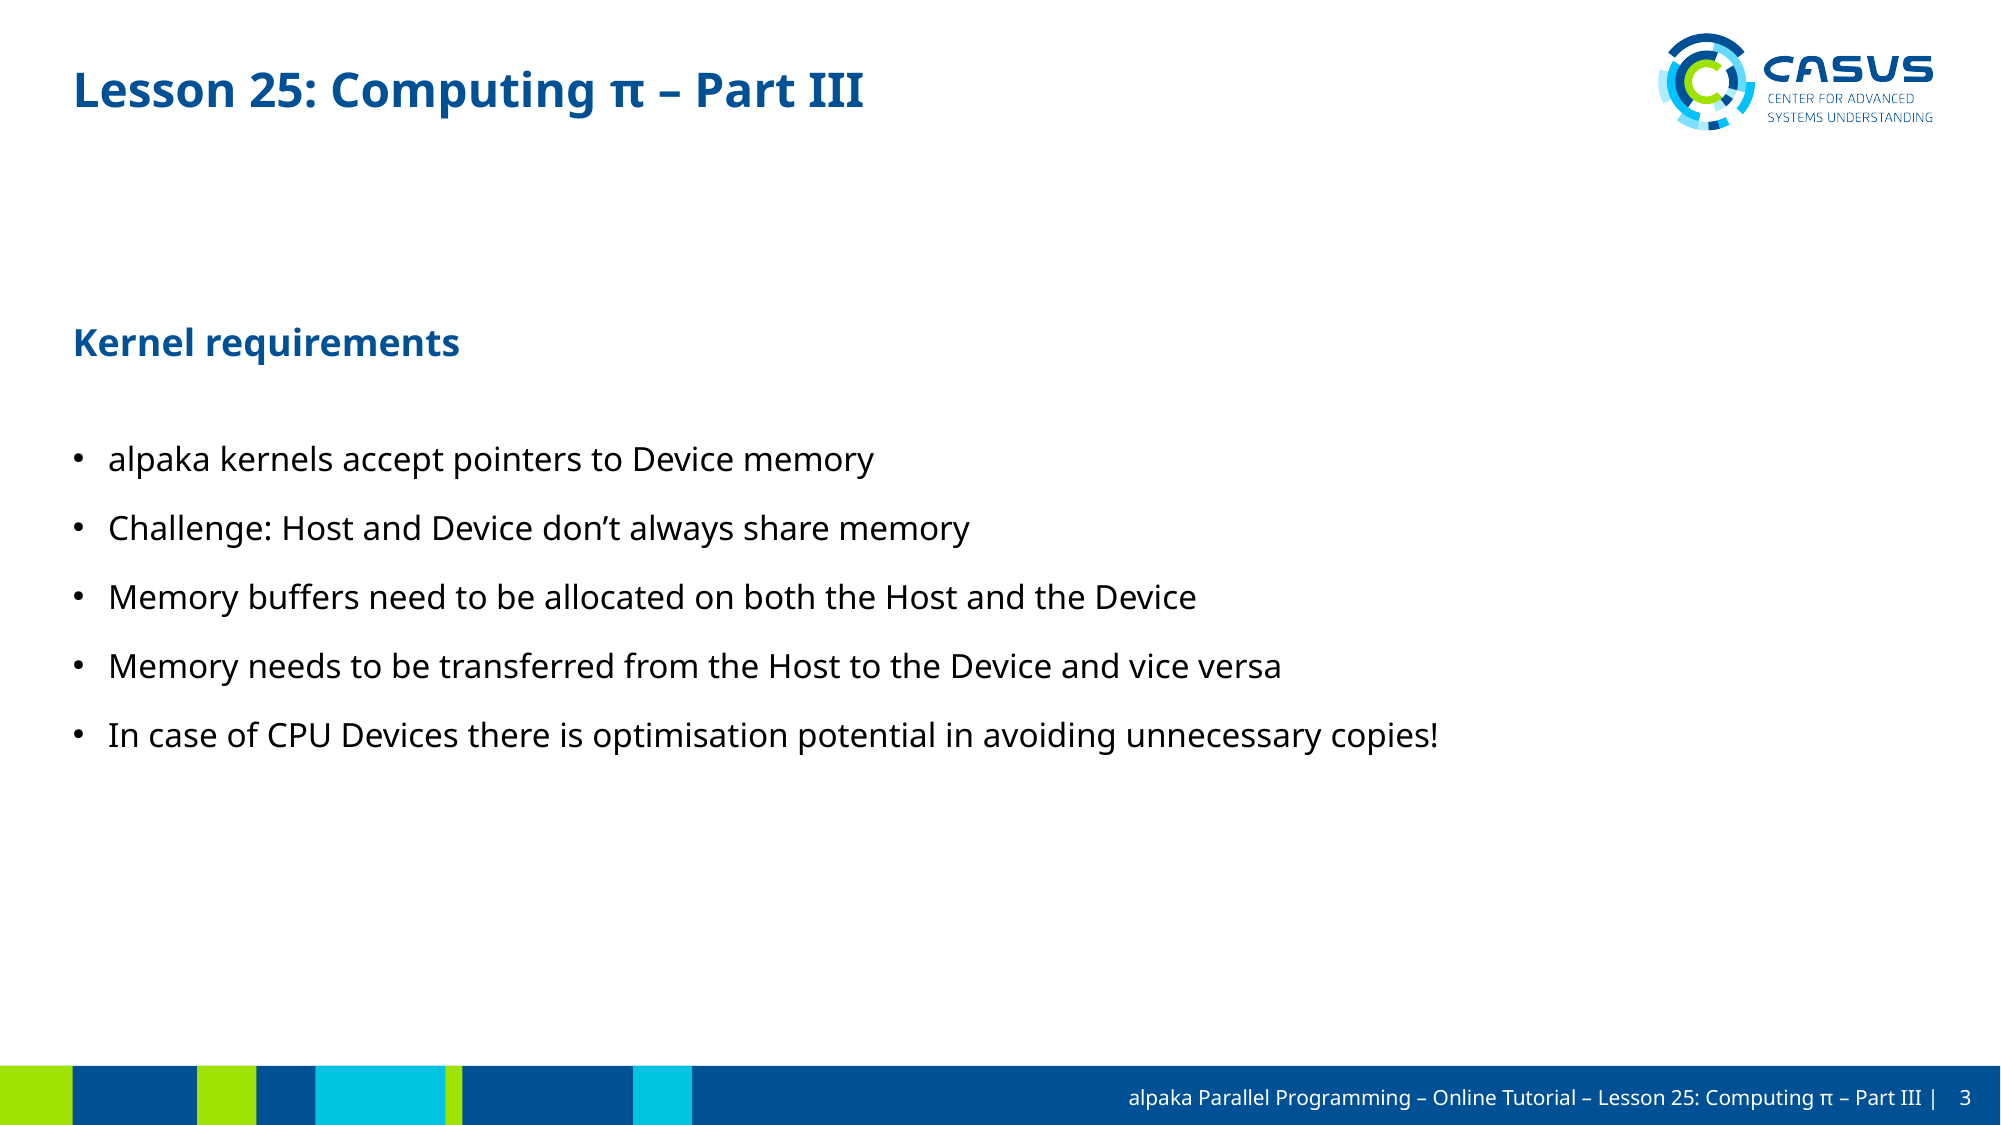

# Lesson 25: Computing π – Part III
Kernel requirements
alpaka kernels accept pointers to Device memory
Challenge: Host and Device don’t always share memory
Memory buffers need to be allocated on both the Host and the Device
Memory needs to be transferred from the Host to the Device and vice versa
In case of CPU Devices there is optimisation potential in avoiding unnecessary copies!
alpaka Parallel Programming – Online Tutorial – Lesson 25: Computing π – Part III
3